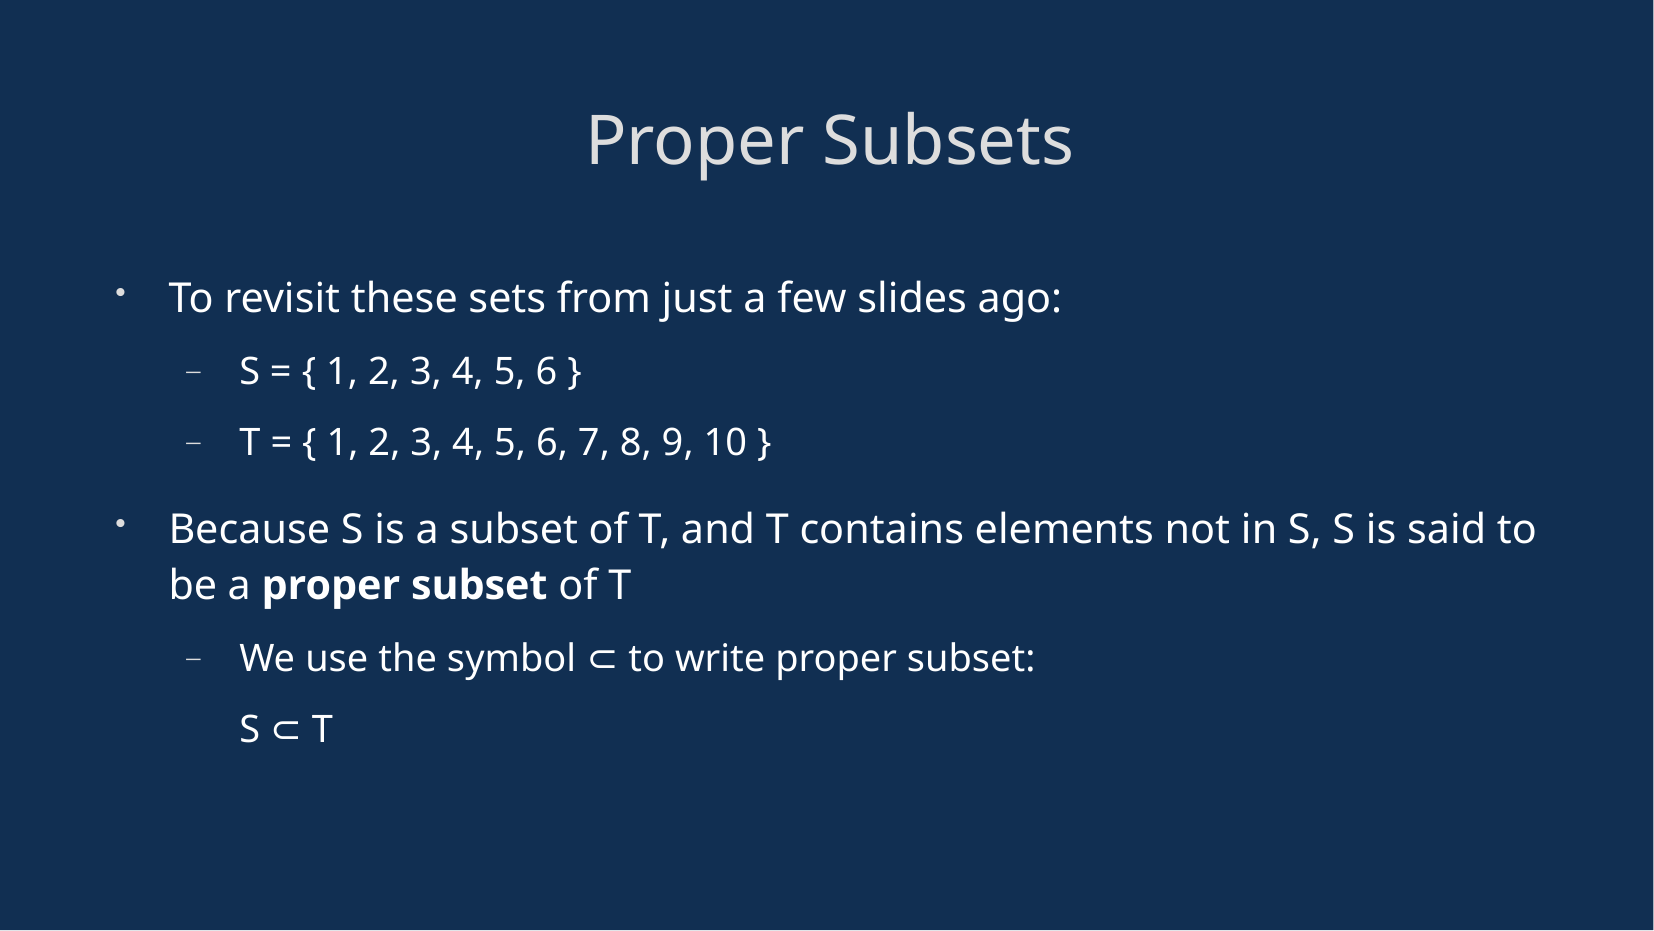

# Proper Subsets
To revisit these sets from just a few slides ago:
S = { 1, 2, 3, 4, 5, 6 }
T = { 1, 2, 3, 4, 5, 6, 7, 8, 9, 10 }
Because S is a subset of T, and T contains elements not in S, S is said to be a proper subset of T
We use the symbol ⊂ to write proper subset:
S ⊂ T